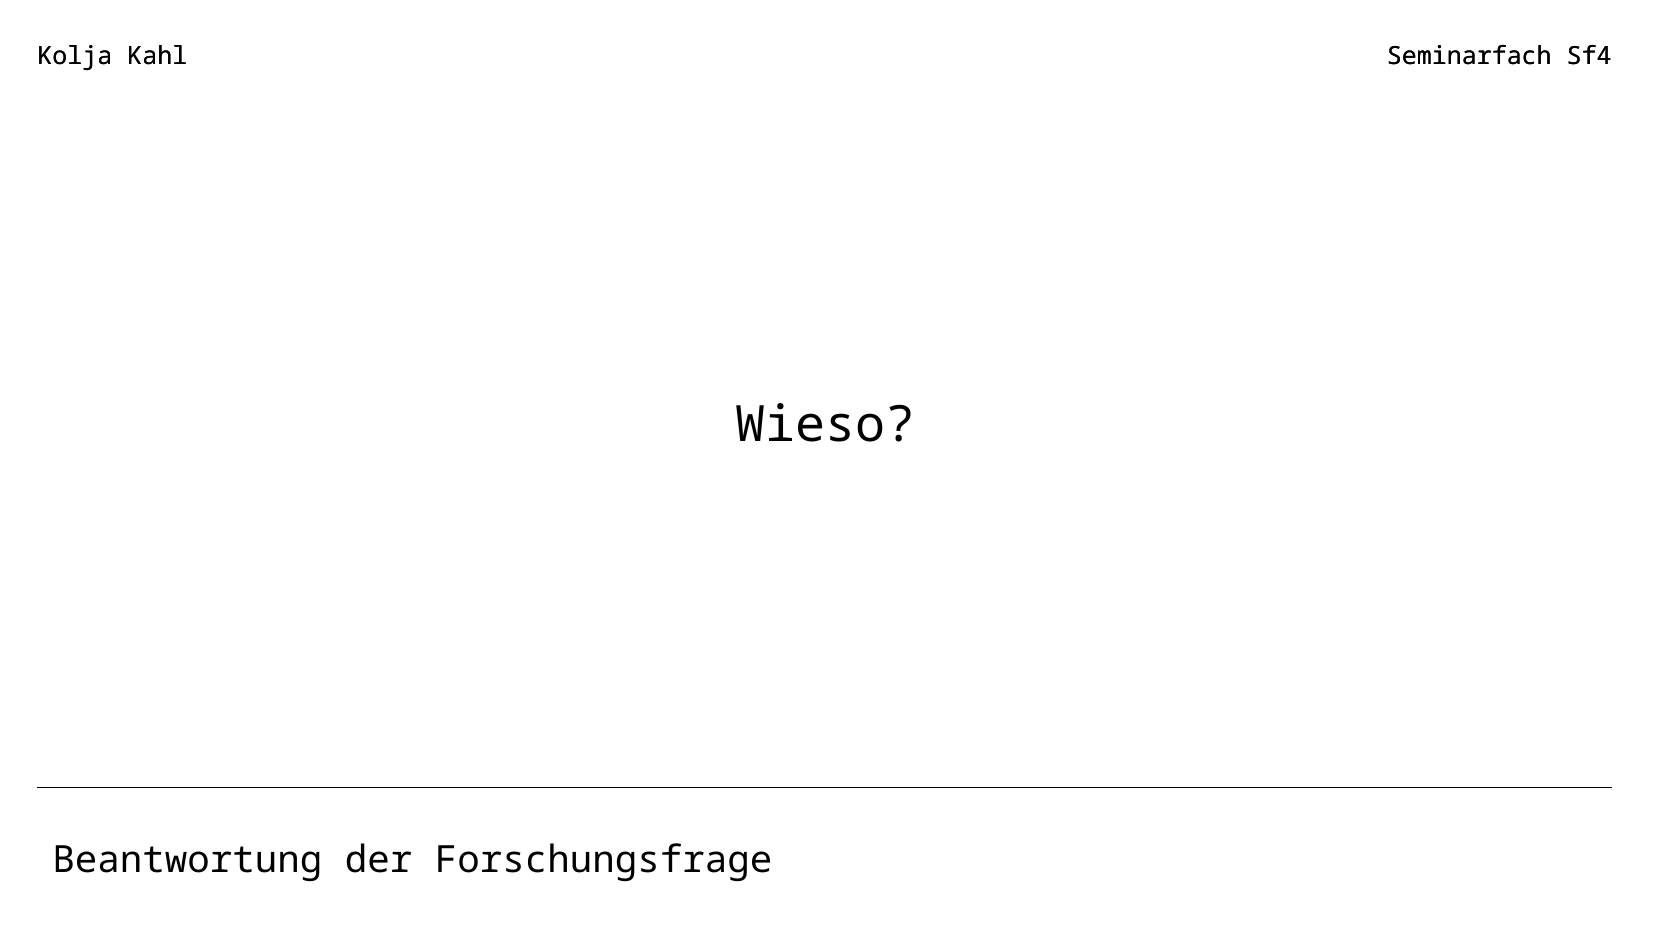

Kolja Kahl
Seminarfach Sf4
Kolja Kahl
Seminarfach Sf4
Wieso?
Beantwortung der Forschungsfrage